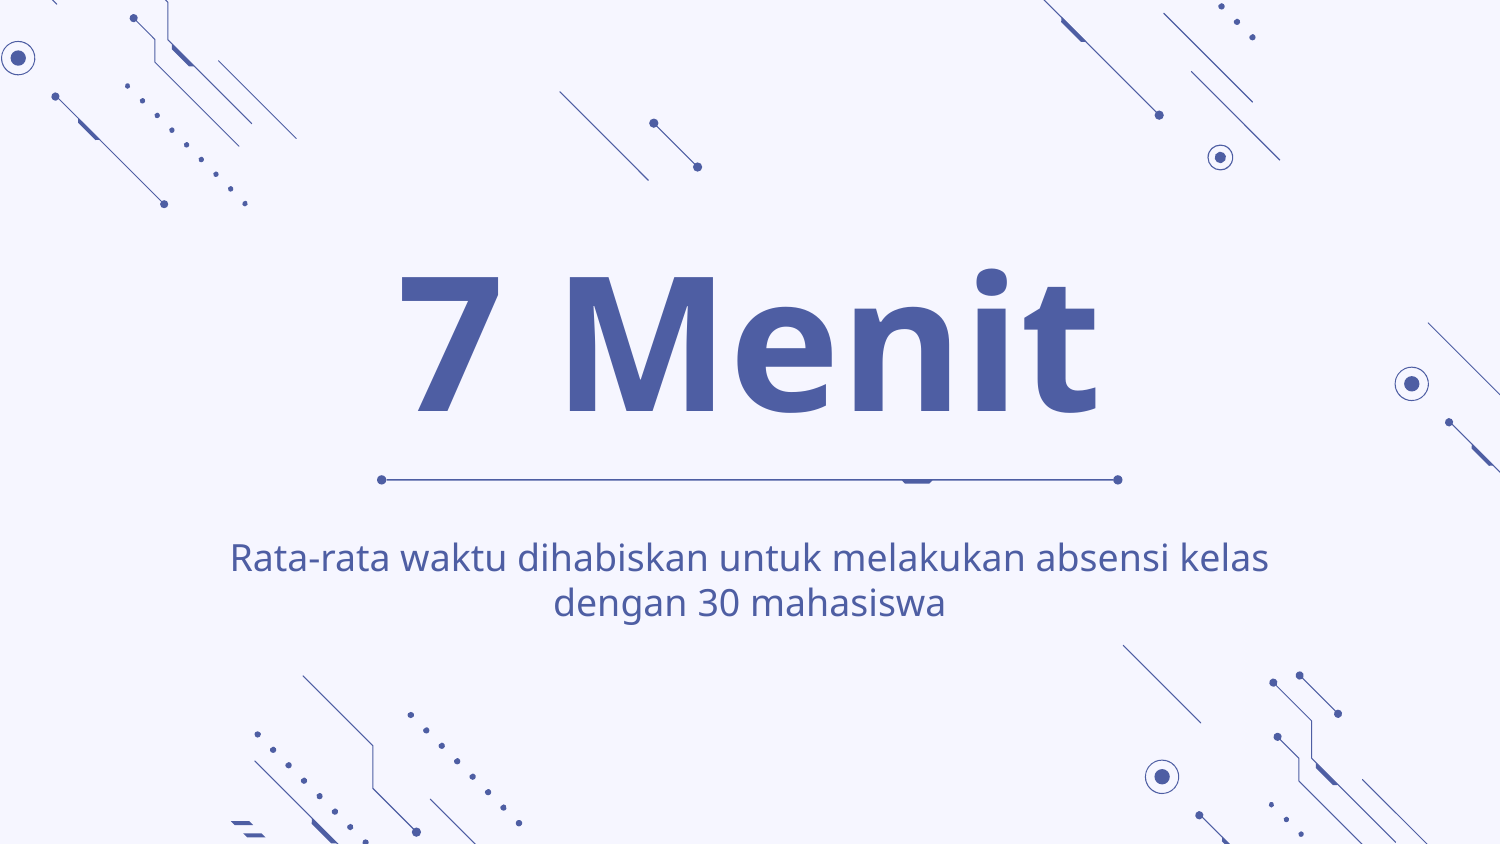

# 7 Menit
Rata-rata waktu dihabiskan untuk melakukan absensi kelas dengan 30 mahasiswa